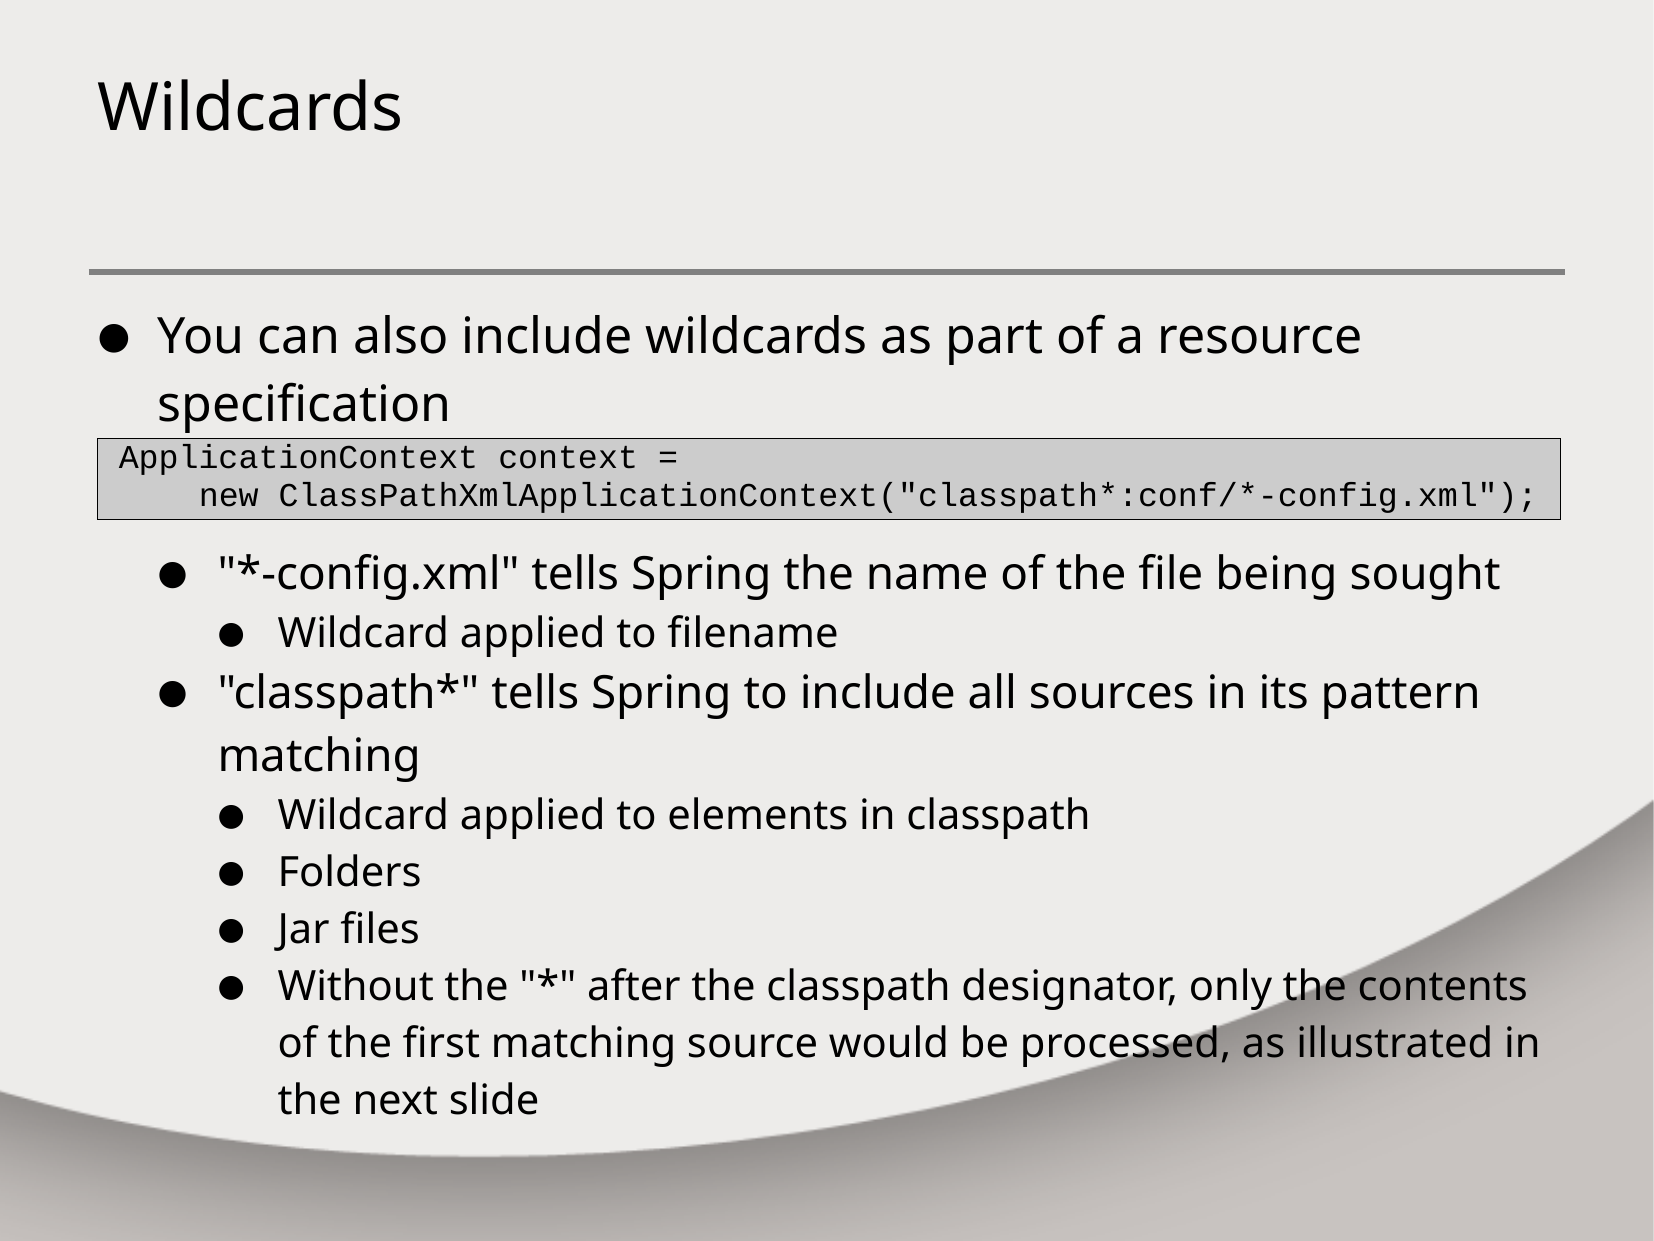

# Wildcards
You can also include wildcards as part of a resource specification
"*-config.xml" tells Spring the name of the file being sought
Wildcard applied to filename
"classpath*" tells Spring to include all sources in its pattern matching
Wildcard applied to elements in classpath
Folders
Jar files
Without the "*" after the classpath designator, only the contents of the first matching source would be processed, as illustrated in the next slide
ApplicationContext context =
 new ClassPathXmlApplicationContext("classpath*:conf/*-config.xml");